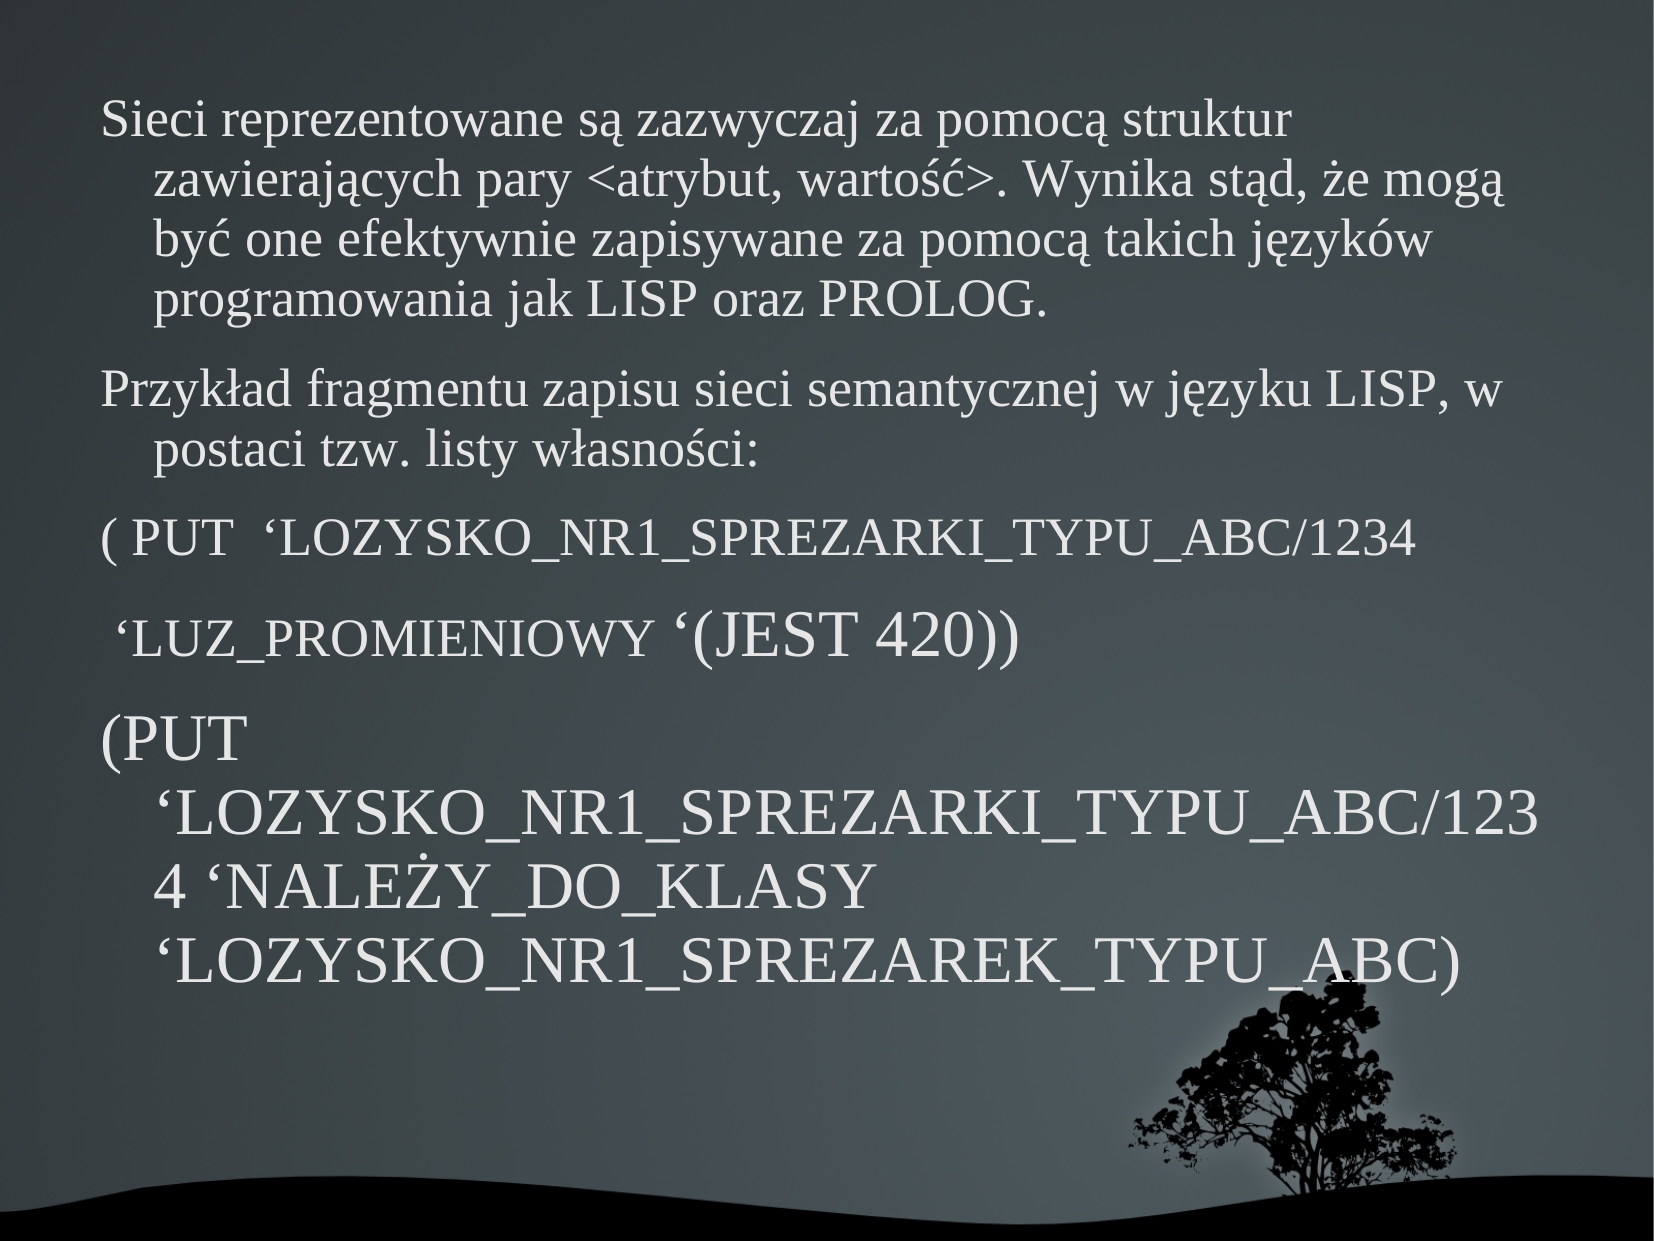

#
Sieci reprezentowane są zazwyczaj za pomocą struk­tur zawierających pary <atrybut, wartość>. Wynika stąd, że mogą być one efektywnie zapisywane za pomocą takich języków programowania jak LISP oraz PROLOG.
Przykład fragmentu zapisu sieci semantycznej w języku LISP, w postaci tzw. listy własności:
( PUT ‘LOZYSKO_NR1_SPREZARKI_TYPU_ABC/1234
 ‘LUZ_PROMIENIOWY ‘(JEST 420))
(PUT ‘LOZYSKO_NR1_SPREZARKI_TYPU_ABC/1234 ‘NALEŻY_DO_KLASY ‘LOZYSKO_NR1_SPREZAREK_TYPU_ABC)